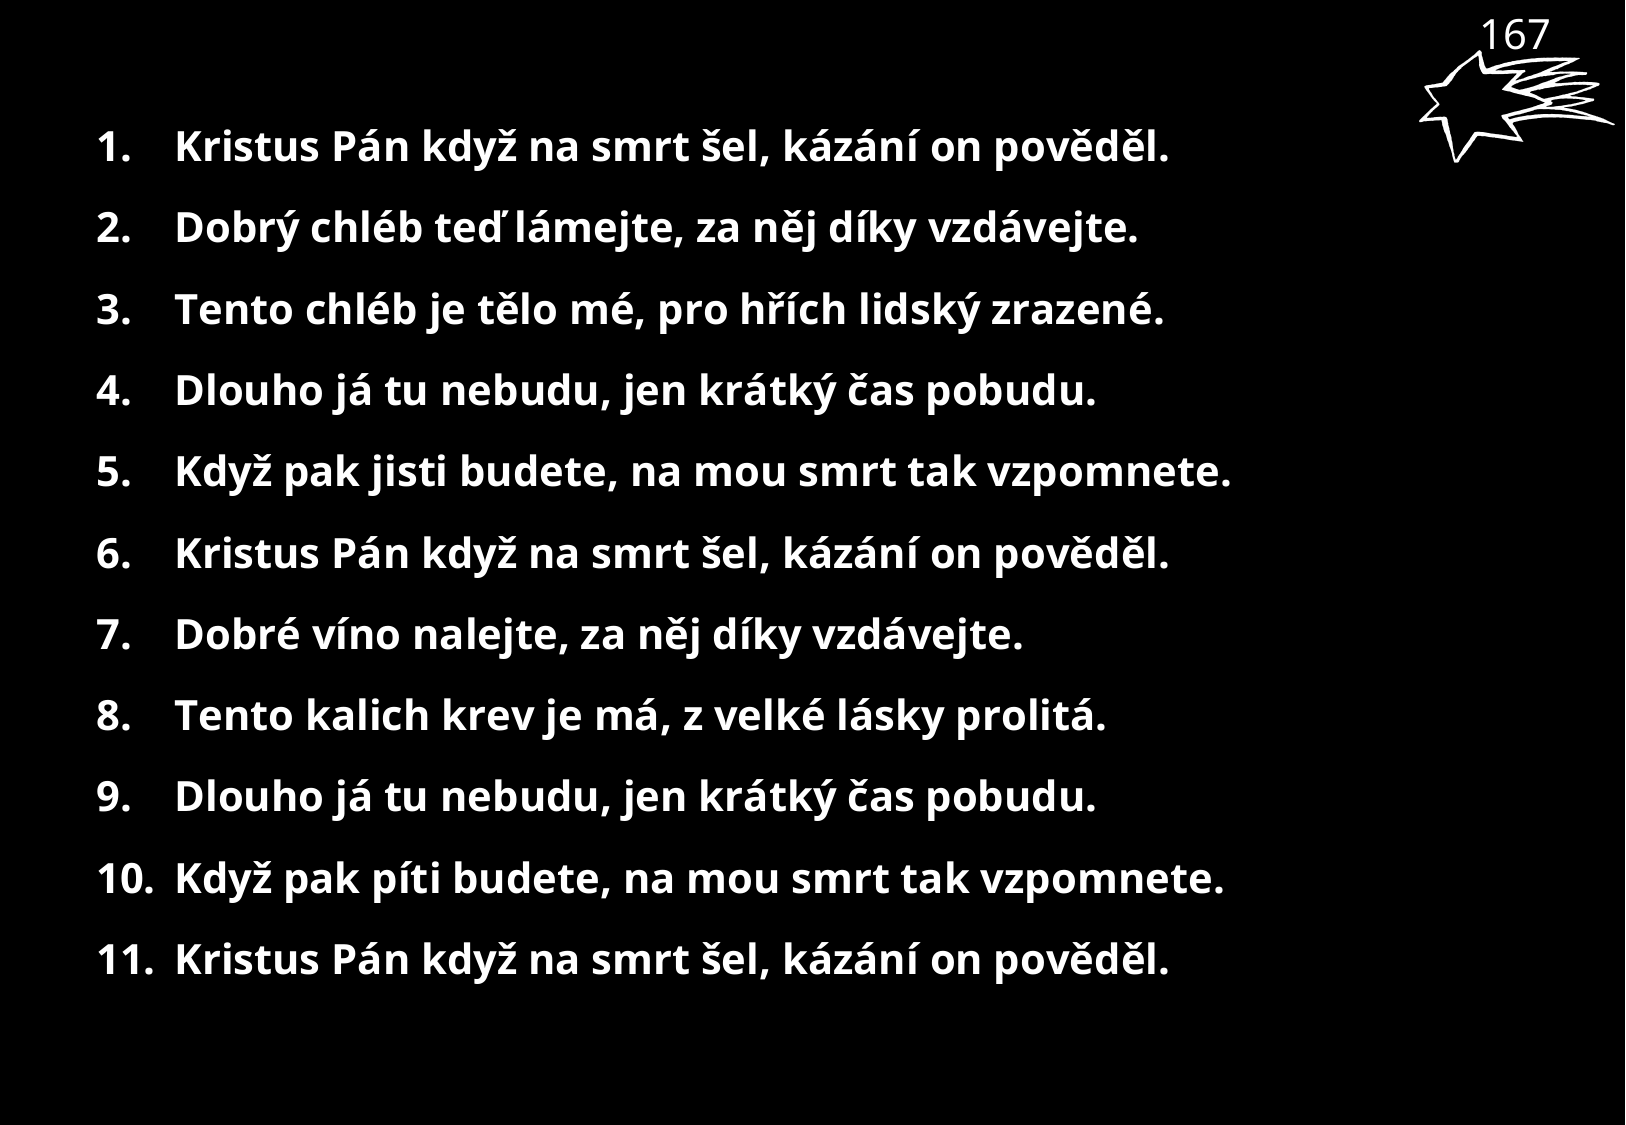

167
# Kristus Pán když na smrt šel, kázání on pověděl.
Dobrý chléb teď lámejte, za něj díky vzdávejte.
Tento chléb je tělo mé, pro hřích lidský zrazené.
Dlouho já tu nebudu, jen krátký čas pobudu.
Když pak jisti budete, na mou smrt tak vzpomnete.
Kristus Pán když na smrt šel, kázání on pověděl.
Dobré víno nalejte, za něj díky vzdávejte.
Tento kalich krev je má, z velké lásky prolitá.
Dlouho já tu nebudu, jen krátký čas pobudu.
Když pak píti budete, na mou smrt tak vzpomnete.
Kristus Pán když na smrt šel, kázání on pověděl.